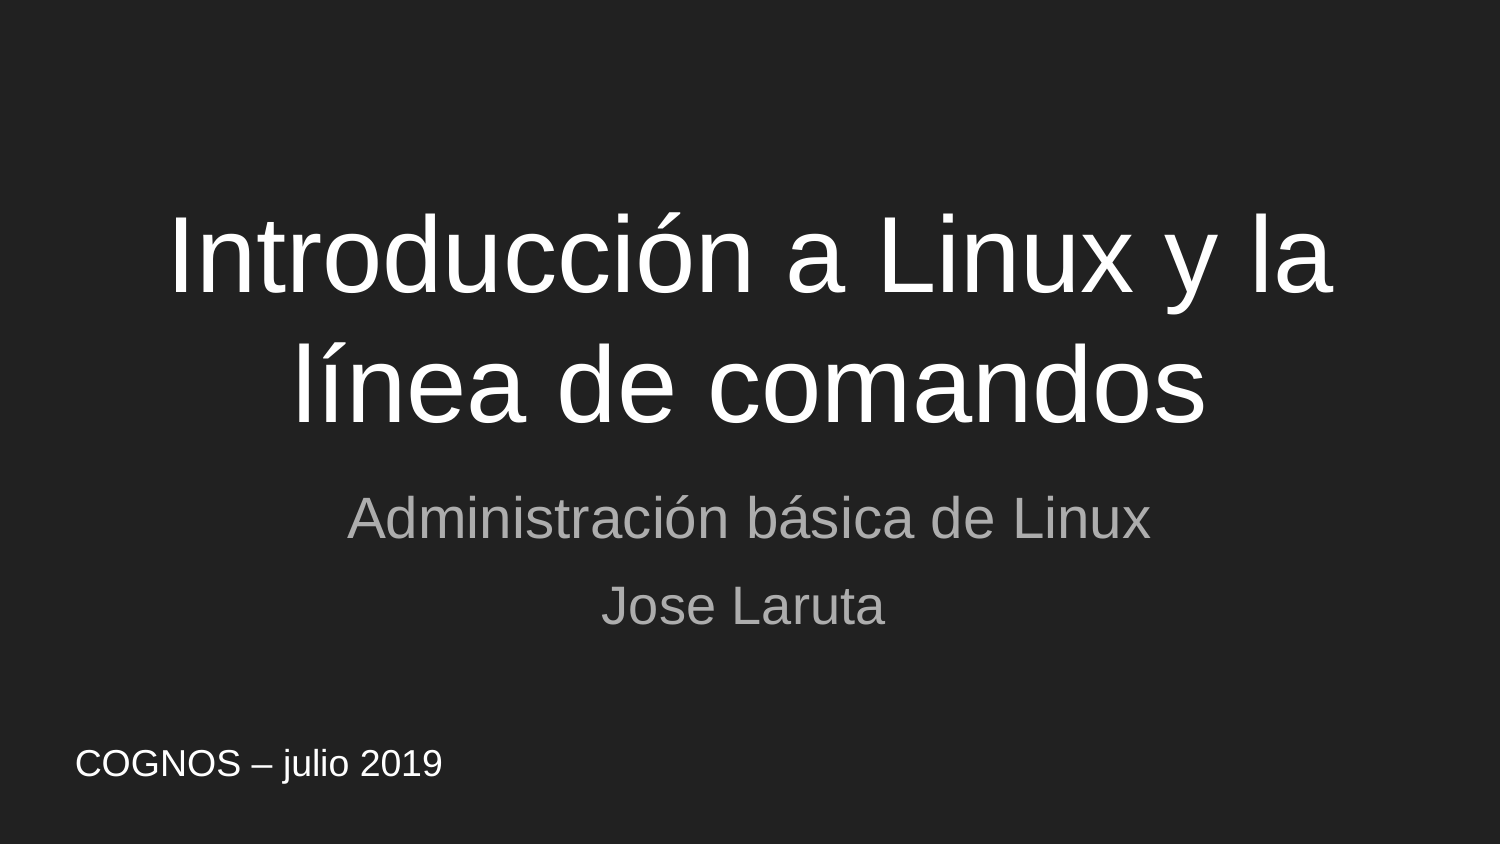

# Introducción a Linux y la línea de comandos
Administración básica de Linux
Jose Laruta
COGNOS – julio 2019